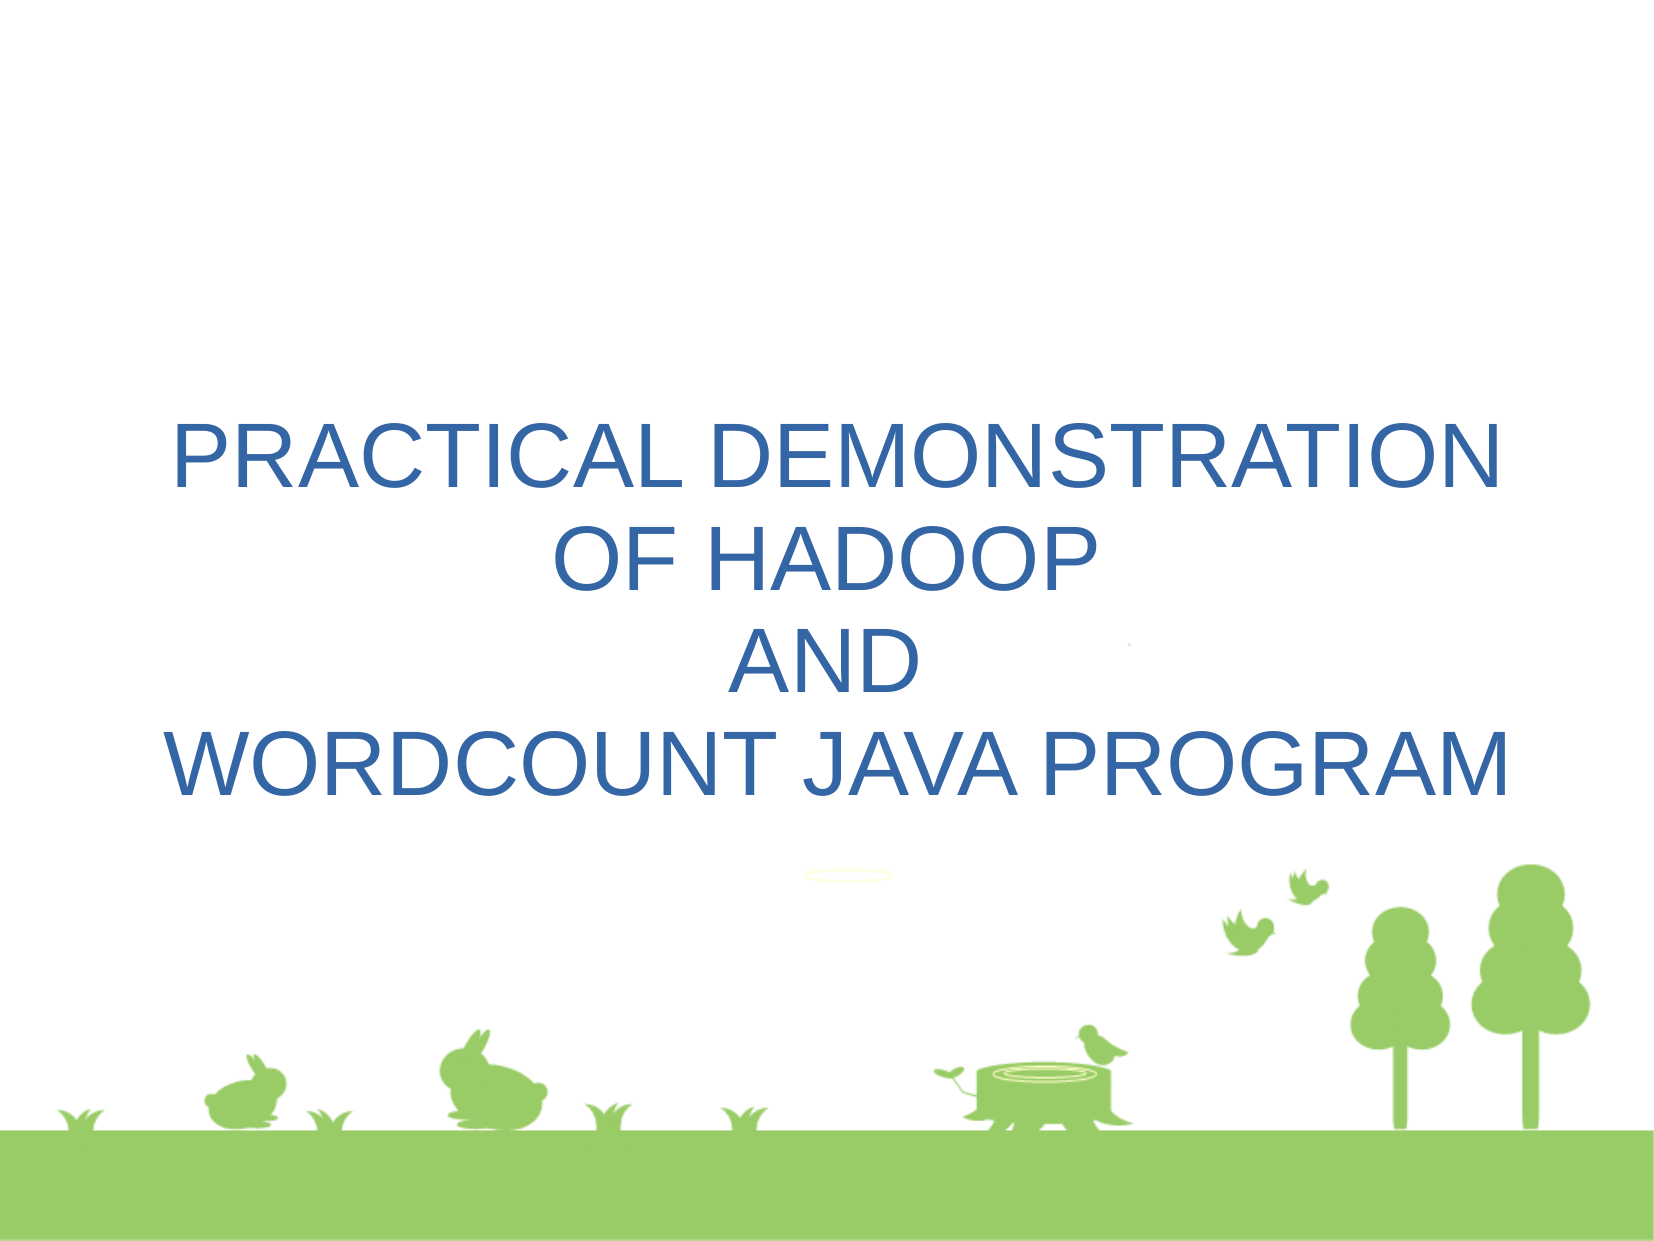

# PRACTICAL DEMONSTRATION OF HADOOP AND WORDCOUNT JAVA PROGRAM